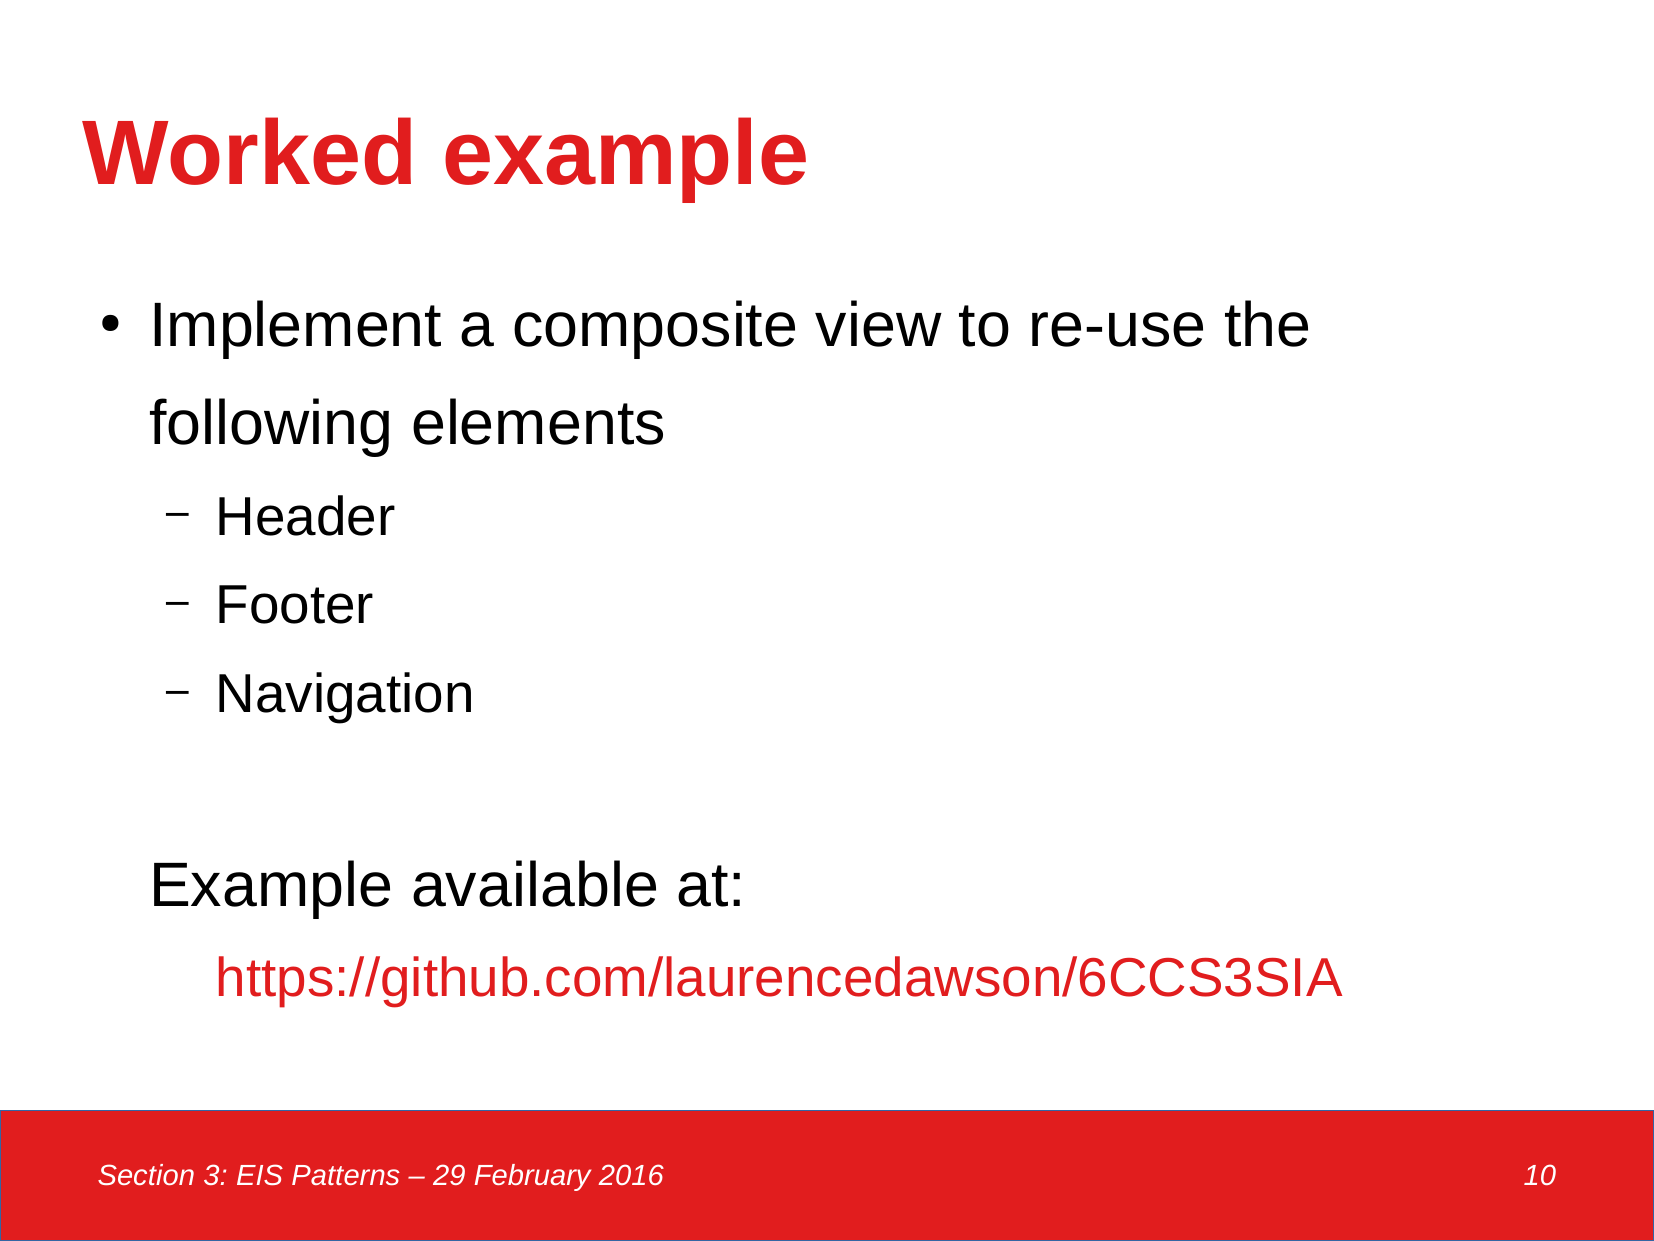

# Worked example
Implement a composite view to re-use the following elements
Header
Footer
Navigation
Example available at:
https://github.com/laurencedawson/6CCS3SIA